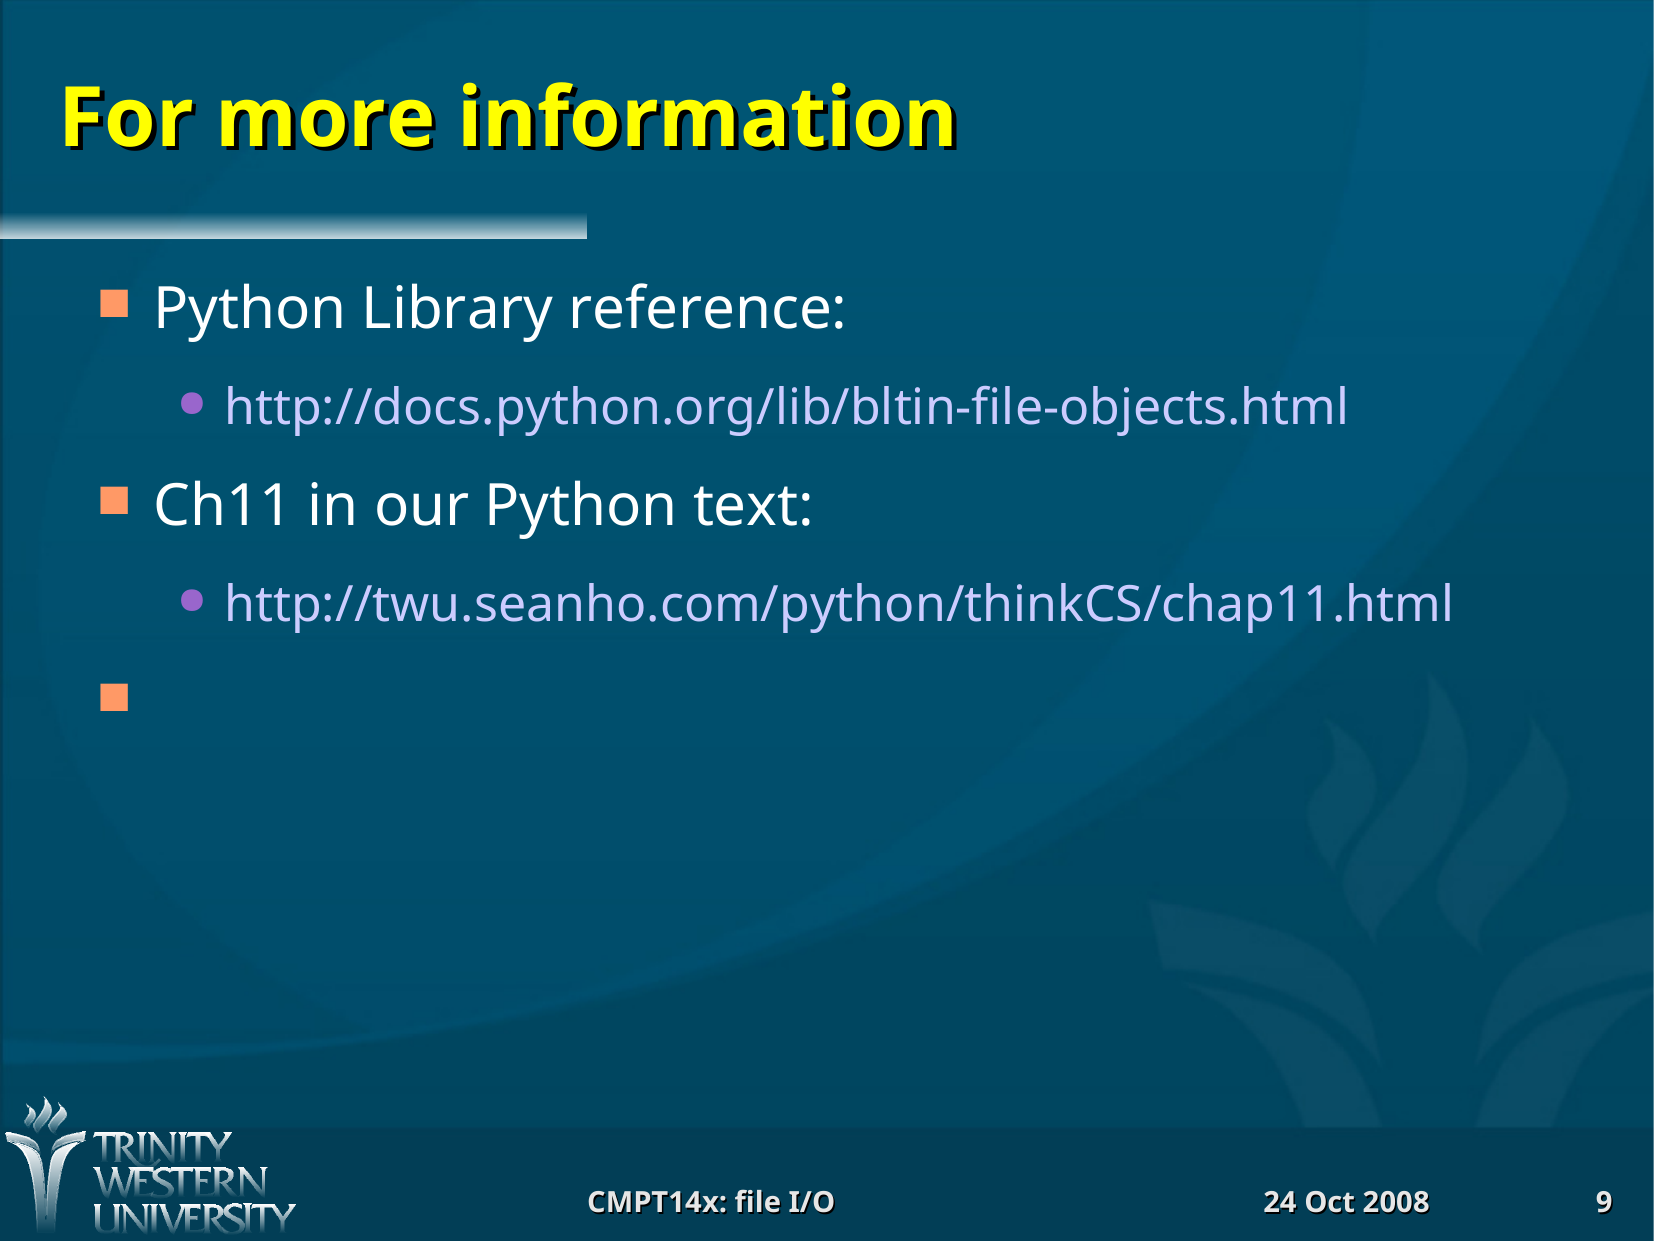

# For more information
Python Library reference:
http://docs.python.org/lib/bltin-file-objects.html
Ch11 in our Python text:
http://twu.seanho.com/python/thinkCS/chap11.html
CMPT14x: file I/O
24 Oct 2008
9